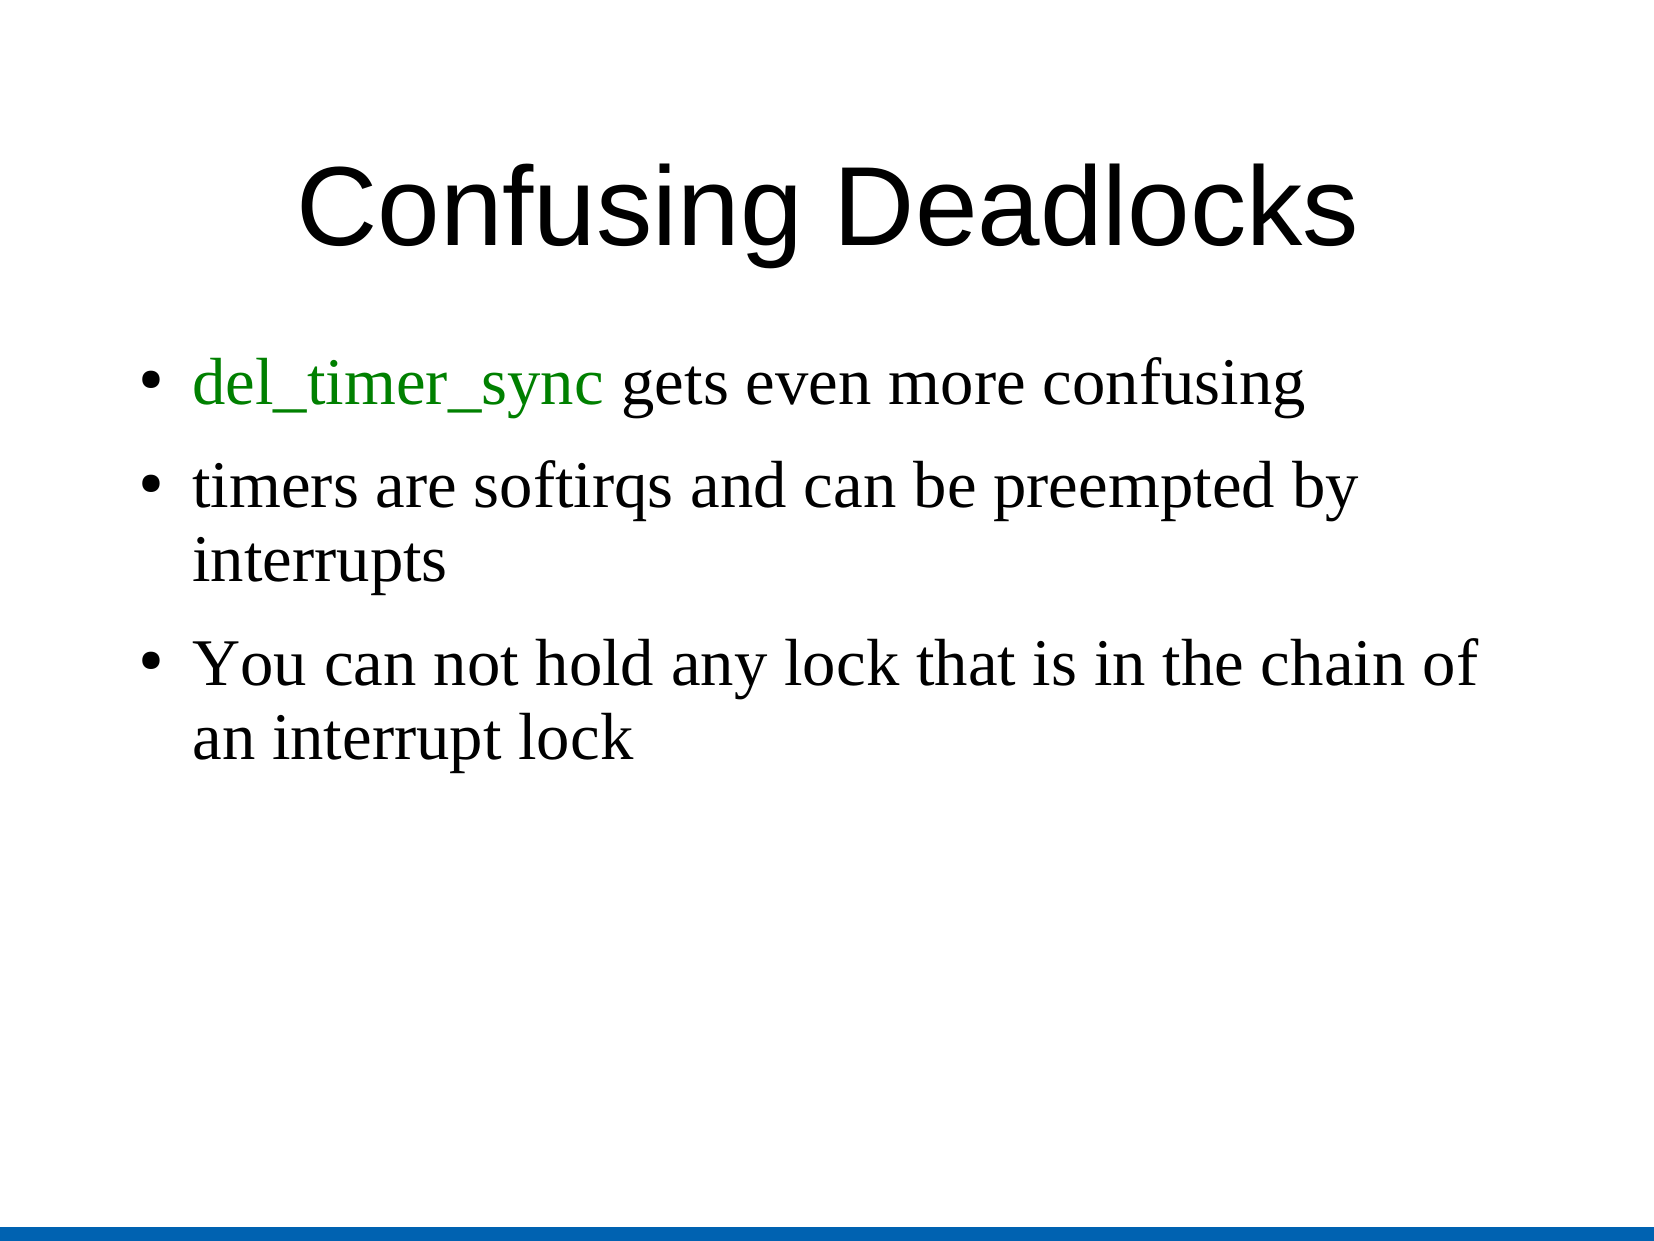

# Confusing Deadlocks
del_timer_sync gets even more confusing
timers are softirqs and can be preempted by interrupts
You can not hold any lock that is in the chain of an interrupt lock